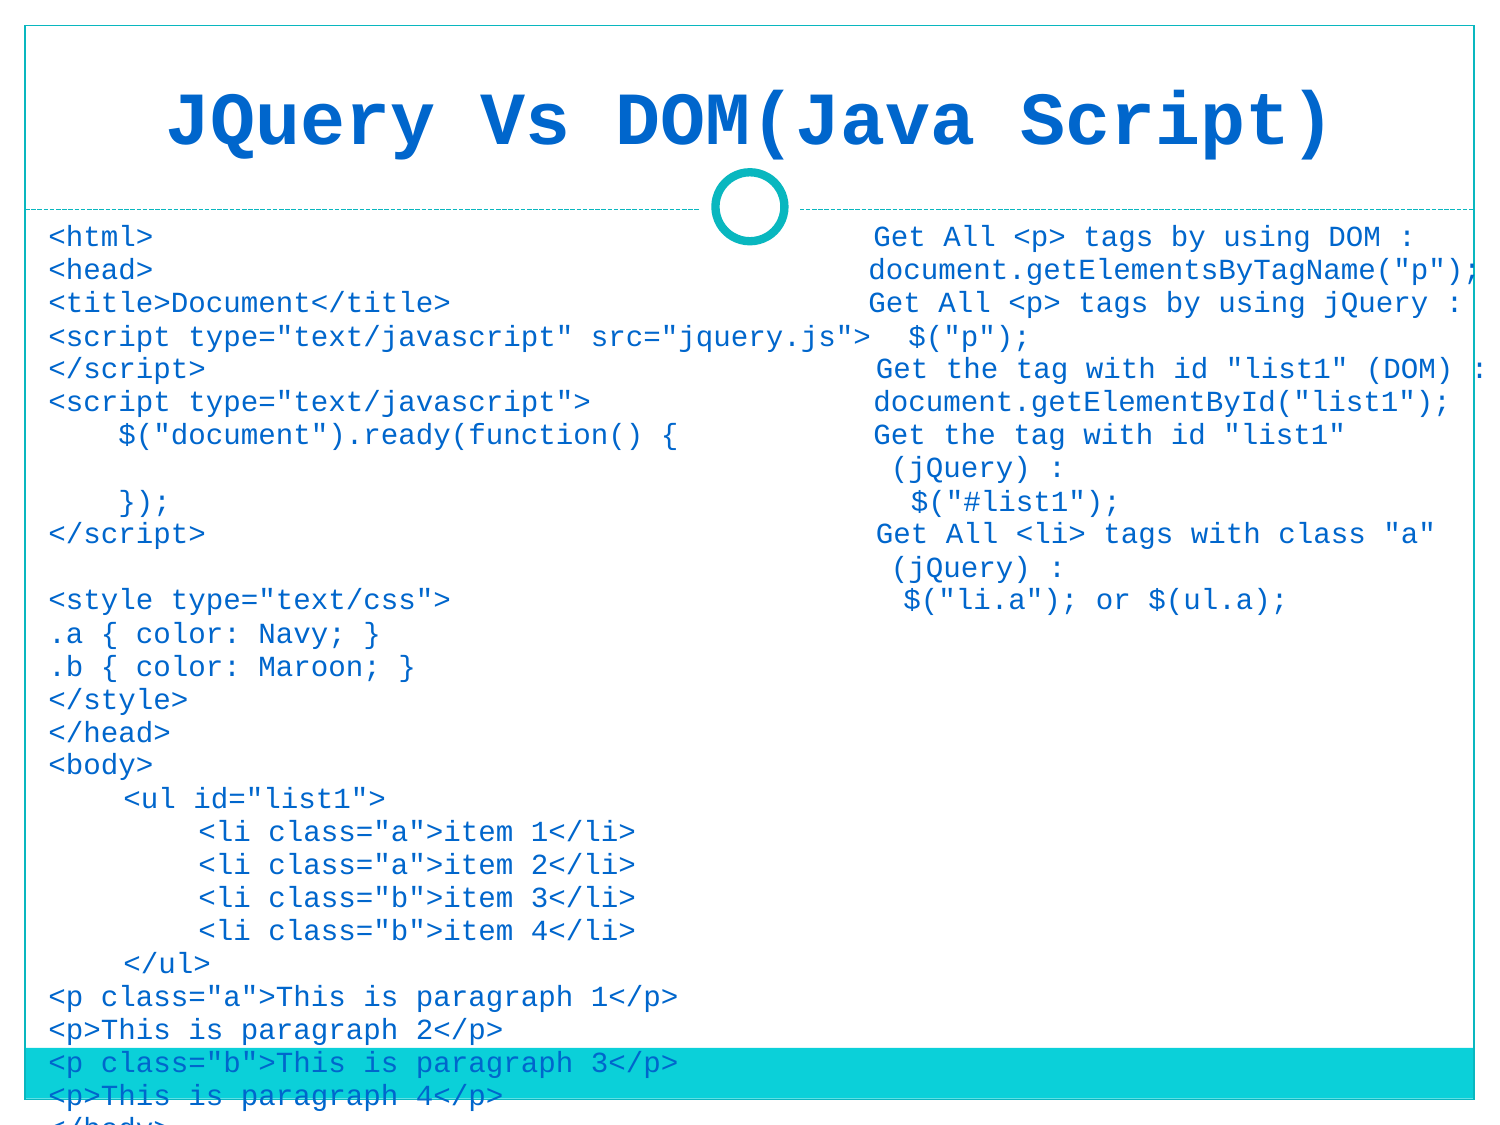

JQuery Vs DOM(Java Script)
<html>										Get All <p> tags by using DOM :
<head>							 		 document.getElementsByTagName("p");
<title>Document</title>					 Get All <p> tags by using jQuery :
<script type="text/javascript" src="jquery.js">	 $("p");
</script>						 Get the tag with id "list1" (DOM) :
<script type="text/javascript">				document.getElementById("list1");
 $("document").ready(function() {			Get the tag with id "list1"
											 (jQuery) :
 });							 $("#list1");
</script>						 Get All <li> tags with class "a"
											 (jQuery) :
<style type="text/css">					 $("li.a"); or $(ul.a);
.a { color: Navy; }
.b { color: Maroon; }
</style>
</head>
<body>
	<ul id="list1">
		<li class="a">item 1</li>
		<li class="a">item 2</li>
		<li class="b">item 3</li>
		<li class="b">item 4</li>
	</ul>
<p class="a">This is paragraph 1</p>
<p>This is paragraph 2</p>
<p class="b">This is paragraph 3</p>
<p>This is paragraph 4</p>
</body>
</html>